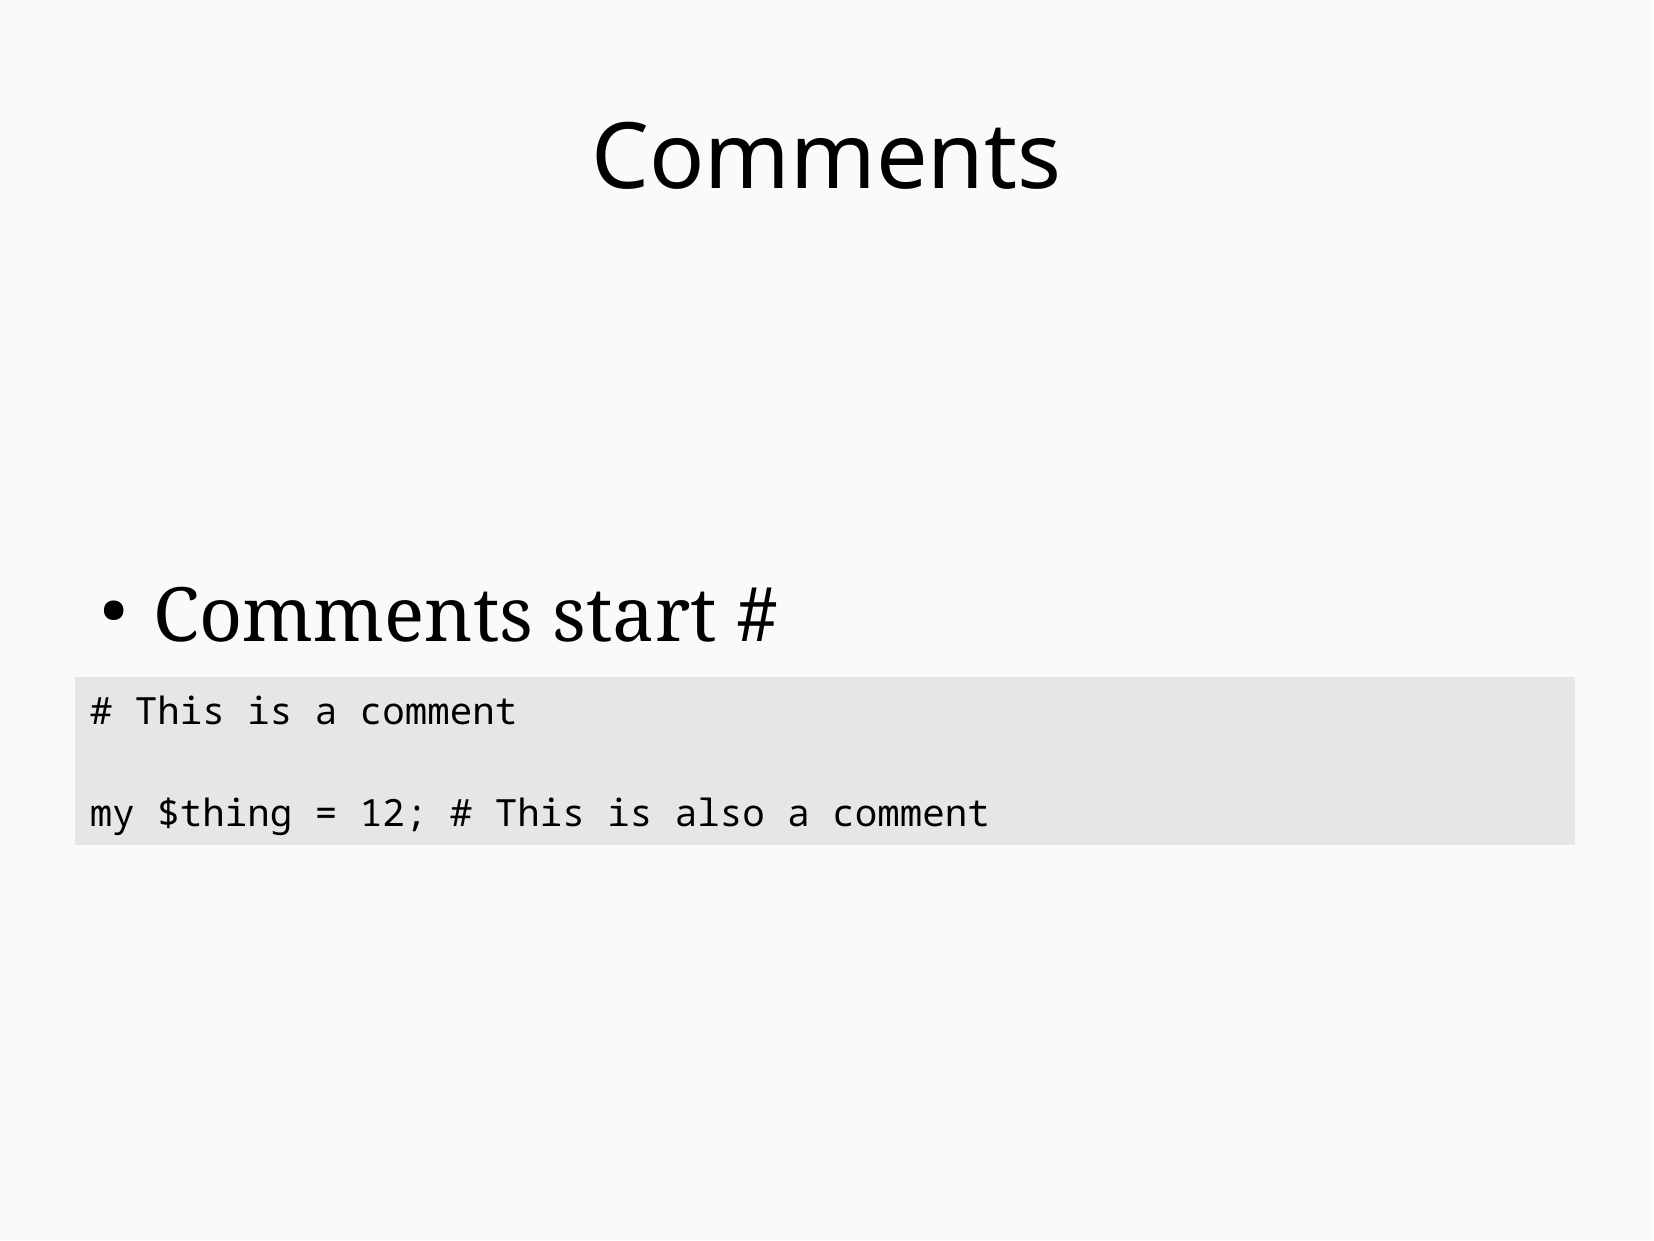

# Comments
Comments start #
# This is a comment
my $thing = 12; # This is also a comment